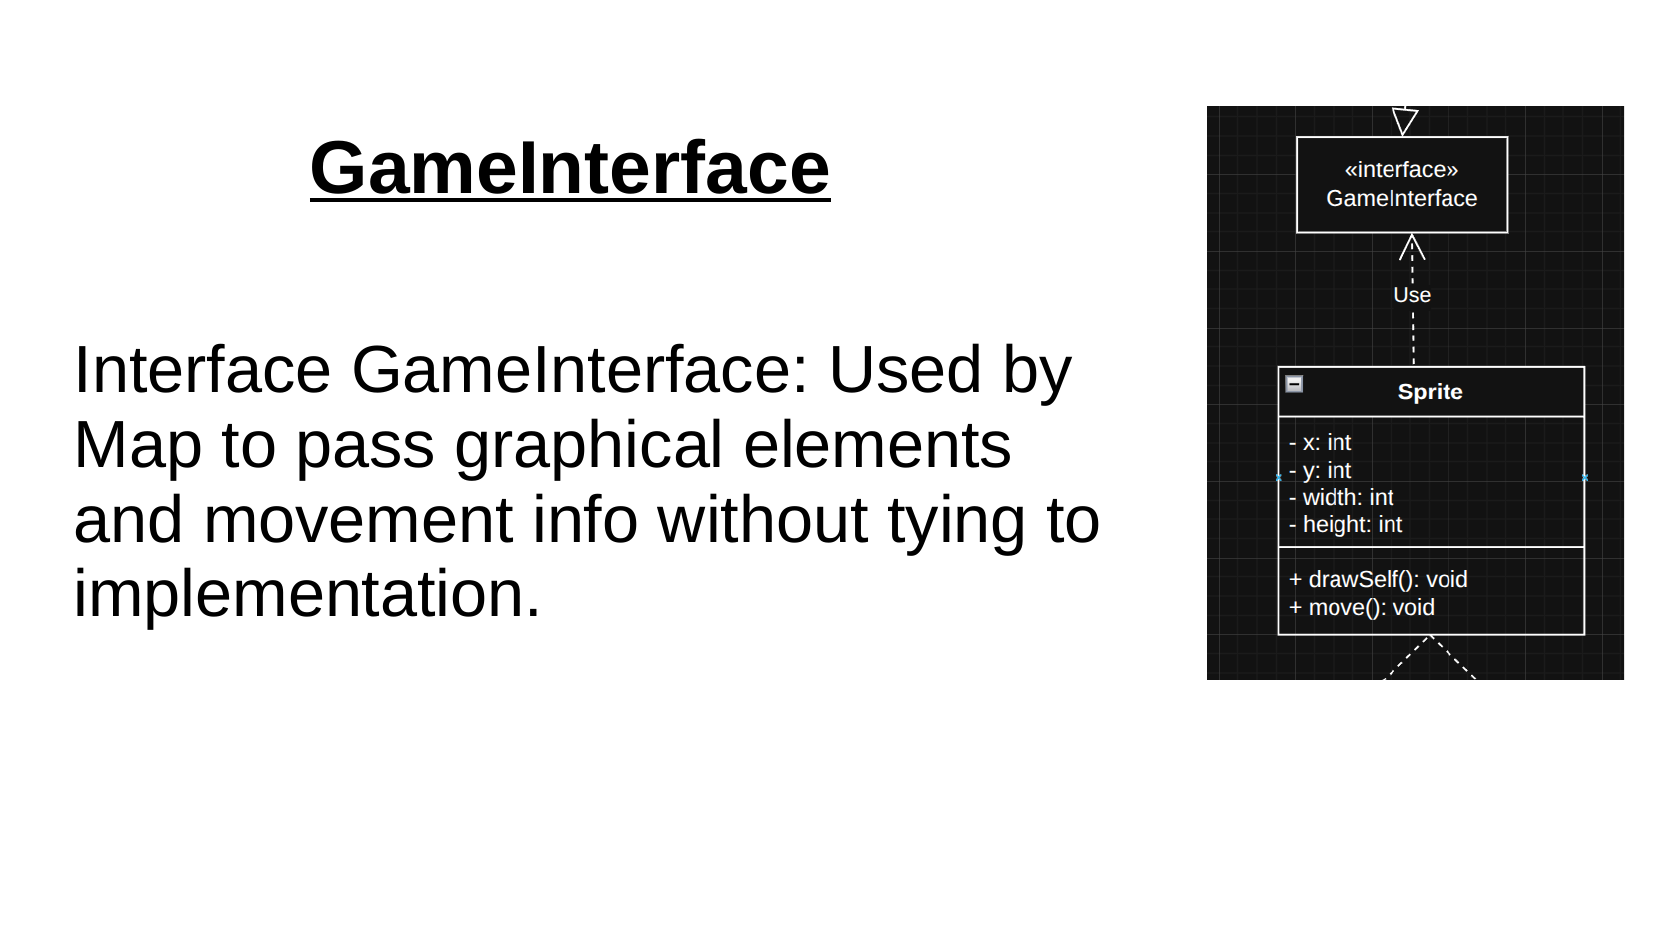

GameInterface
Interface GameInterface: Used by Map to pass graphical elements and movement info without tying to implementation.